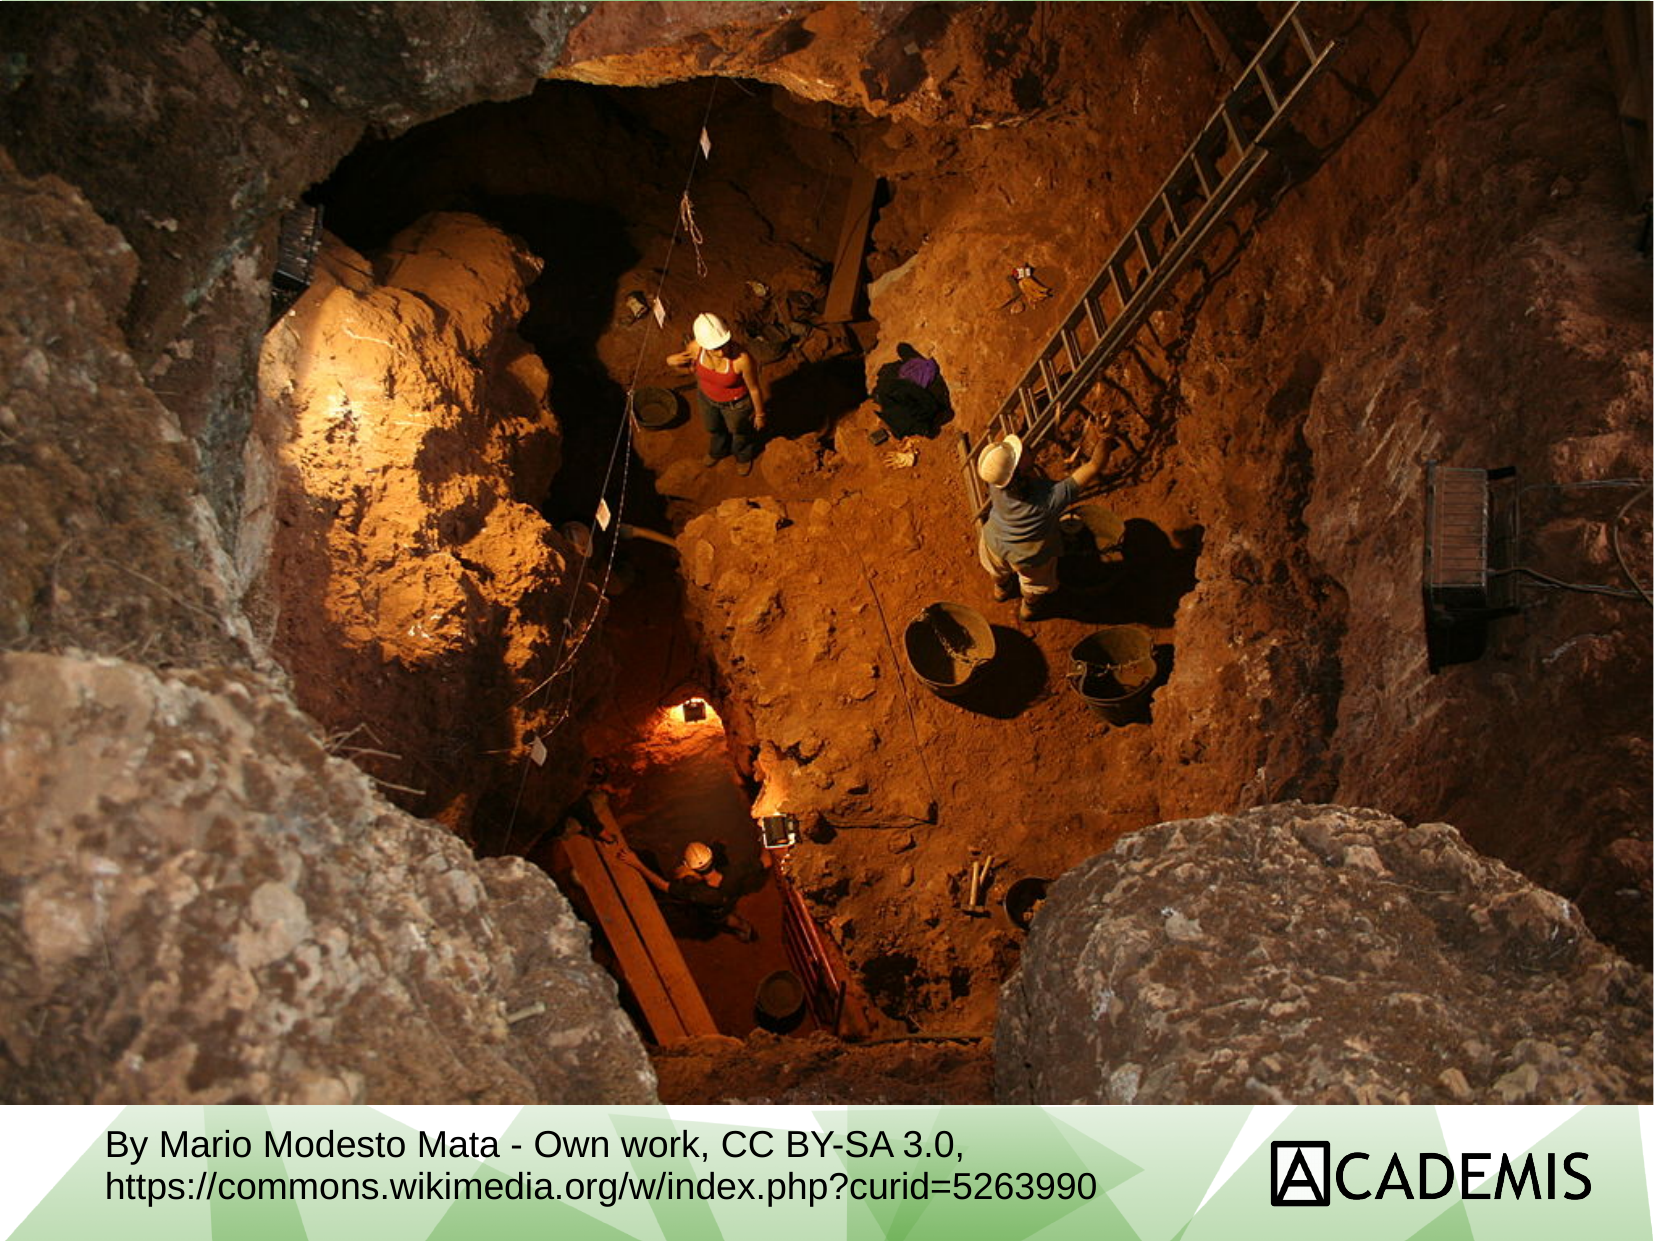

By Mario Modesto Mata - Own work, CC BY-SA 3.0,
https://commons.wikimedia.org/w/index.php?curid=5263990